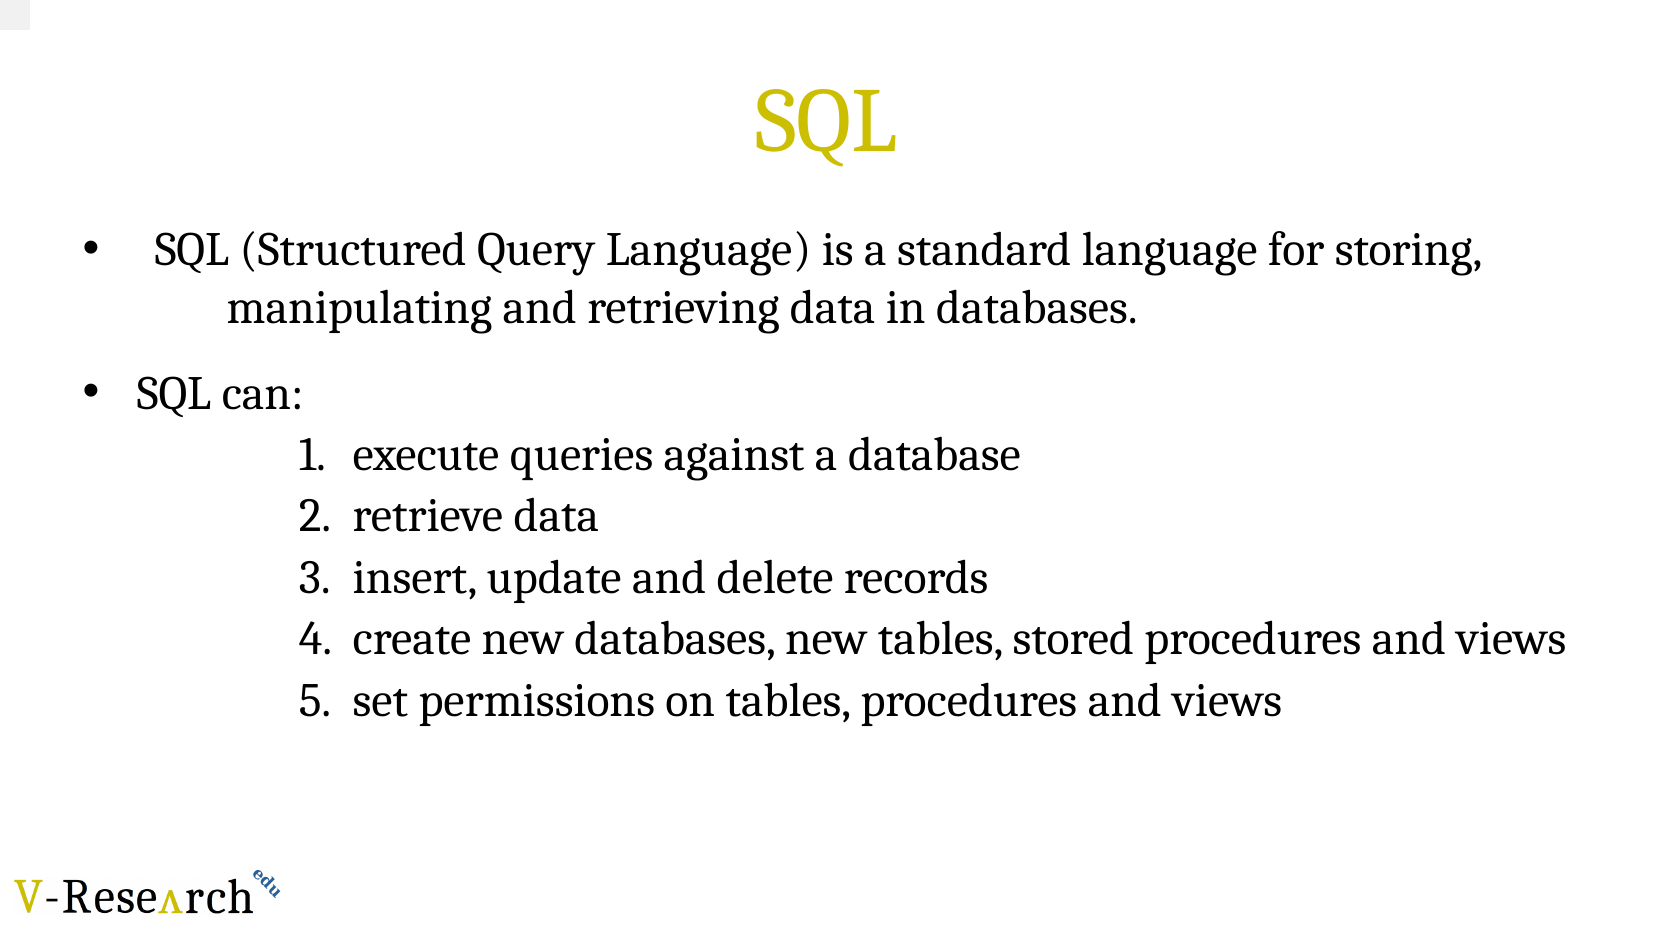

# SQL
SQL (Structured Query Language) is a standard language for storing, manipulating and retrieving data in databases.
SQL can:
execute queries against a database
retrieve data
insert, update and delete records
create new databases, new tables, stored procedures and views
set permissions on tables, procedures and views
edu